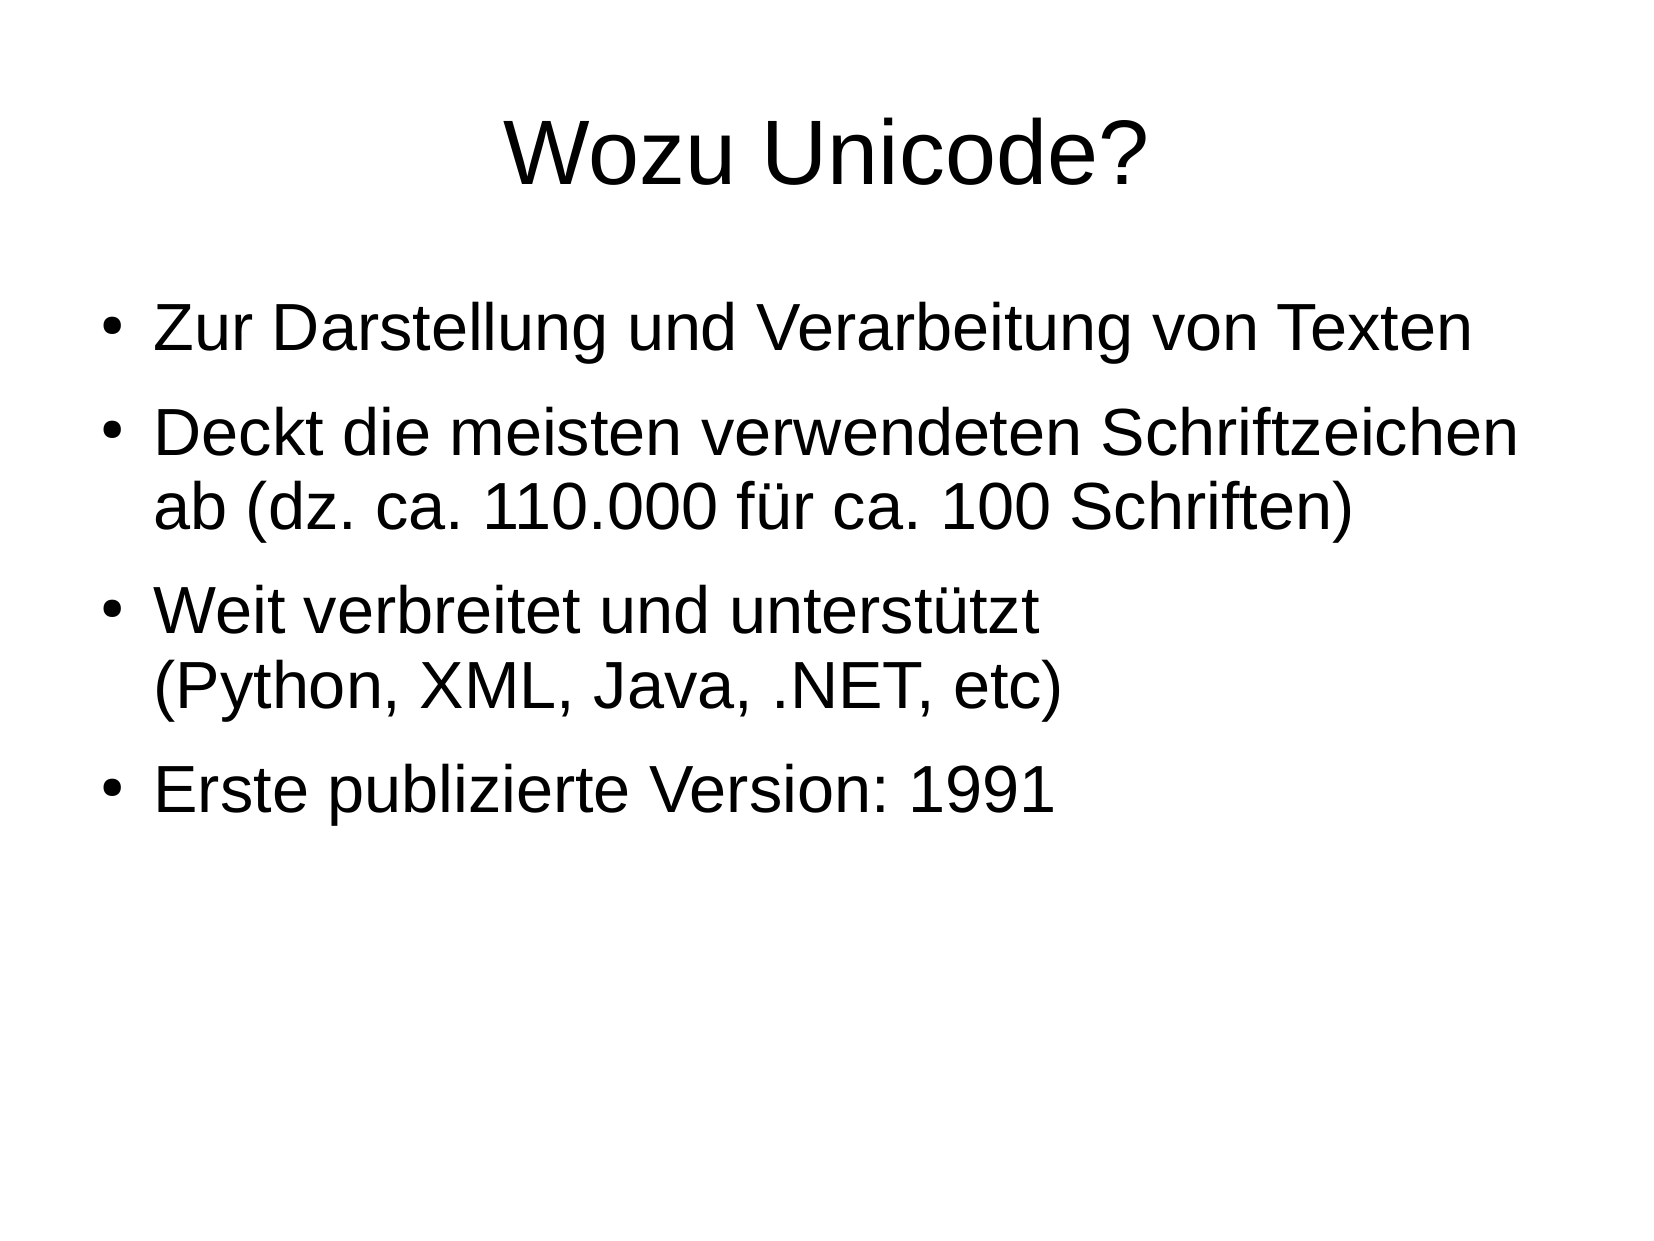

# Wozu Unicode?
Zur Darstellung und Verarbeitung von Texten
Deckt die meisten verwendeten Schriftzeichen ab (dz. ca. 110.000 für ca. 100 Schriften)
Weit verbreitet und unterstützt
(Python, XML, Java, .NET, etc)
Erste publizierte Version: 1991